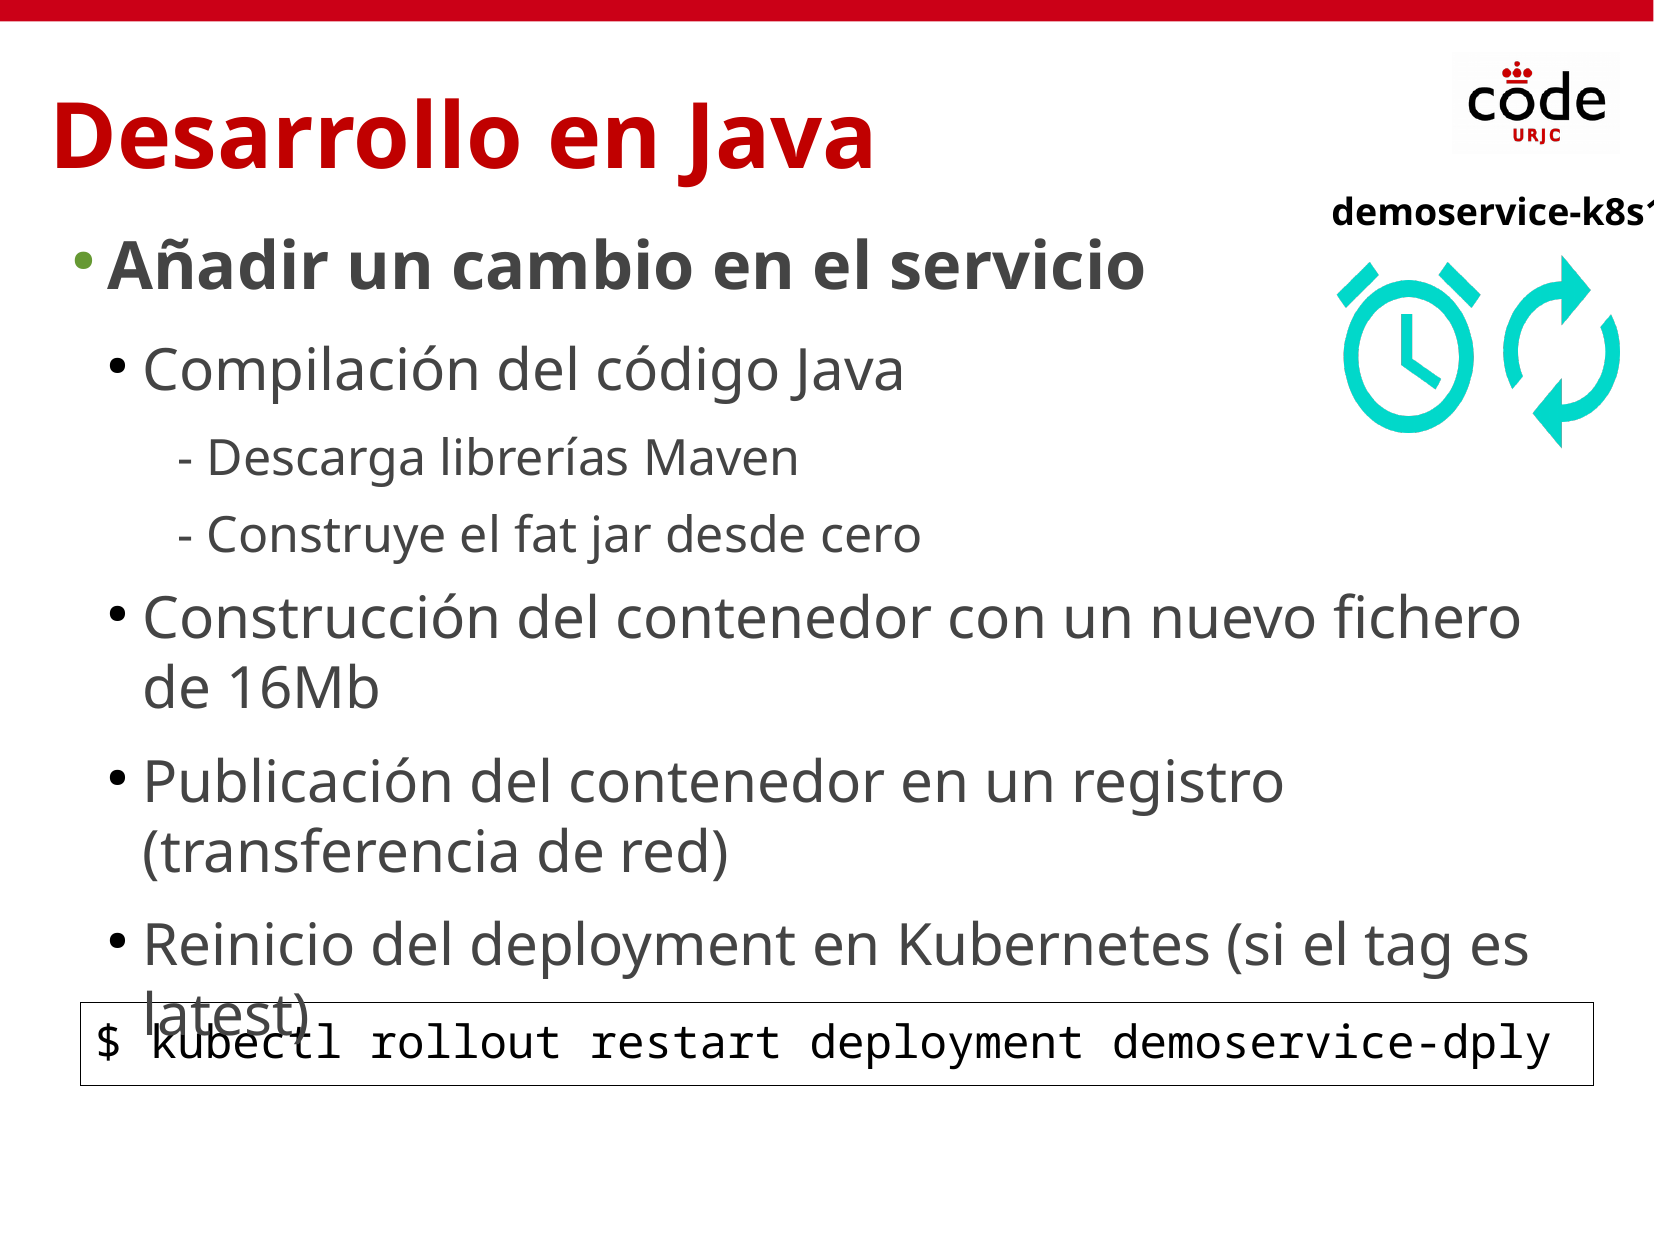

# Desarrollo en Java
demoservice-k8s1
Añadir un cambio en el servicio
Compilación del código Java
- Descarga librerías Maven
- Construye el fat jar desde cero
Construcción del contenedor con un nuevo fichero de 16Mb
Publicación del contenedor en un registro (transferencia de red)
Reinicio del deployment en Kubernetes (si el tag es latest)
$ kubectl rollout restart deployment demoservice-dply